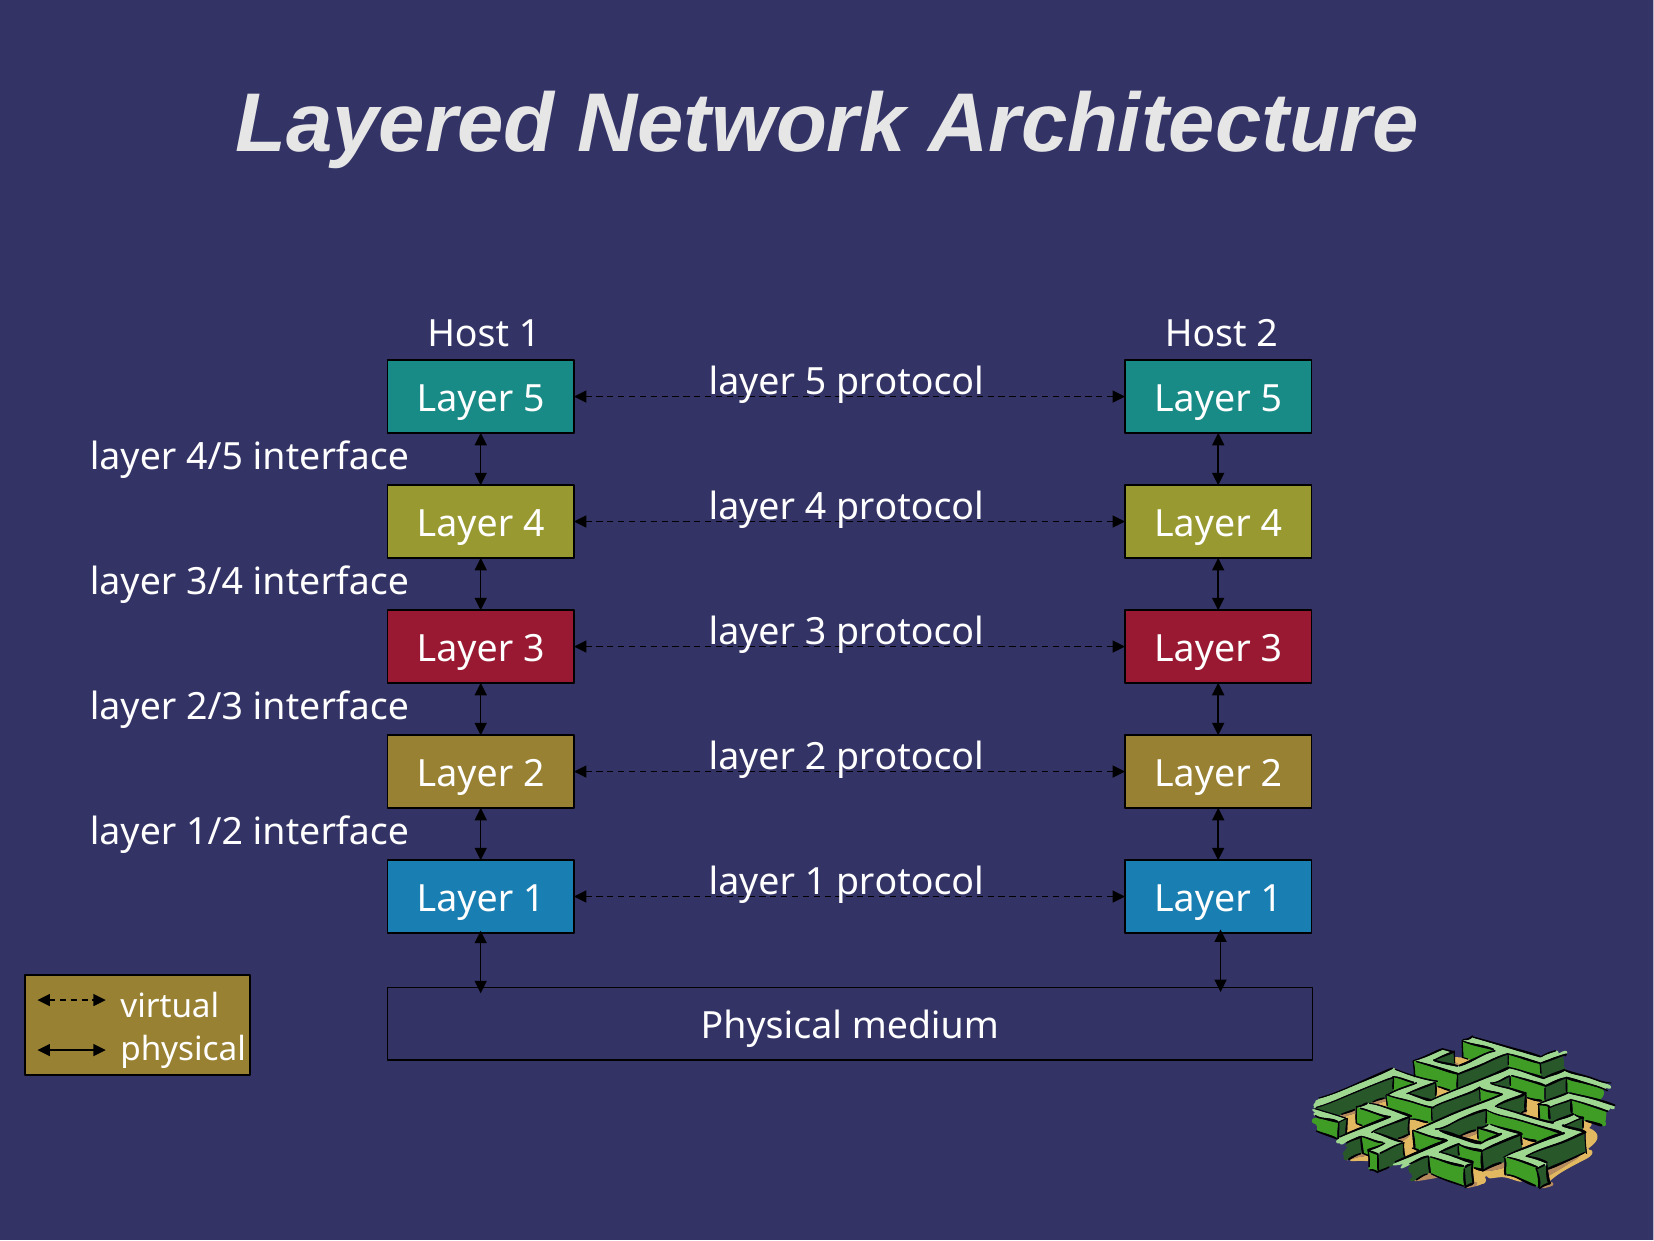

# Layered Network Architecture
Host 1
Host 2
layer 5 protocol
Layer 5
Layer 5
layer 4/5 interface
layer 4 protocol
Layer 4
Layer 4
layer 3/4 interface
layer 3 protocol
Layer 3
Layer 3
layer 2/3 interface
layer 2 protocol
Layer 2
Layer 2
layer 1/2 interface
layer 1 protocol
Layer 1
Layer 1
virtual
physical
Physical medium